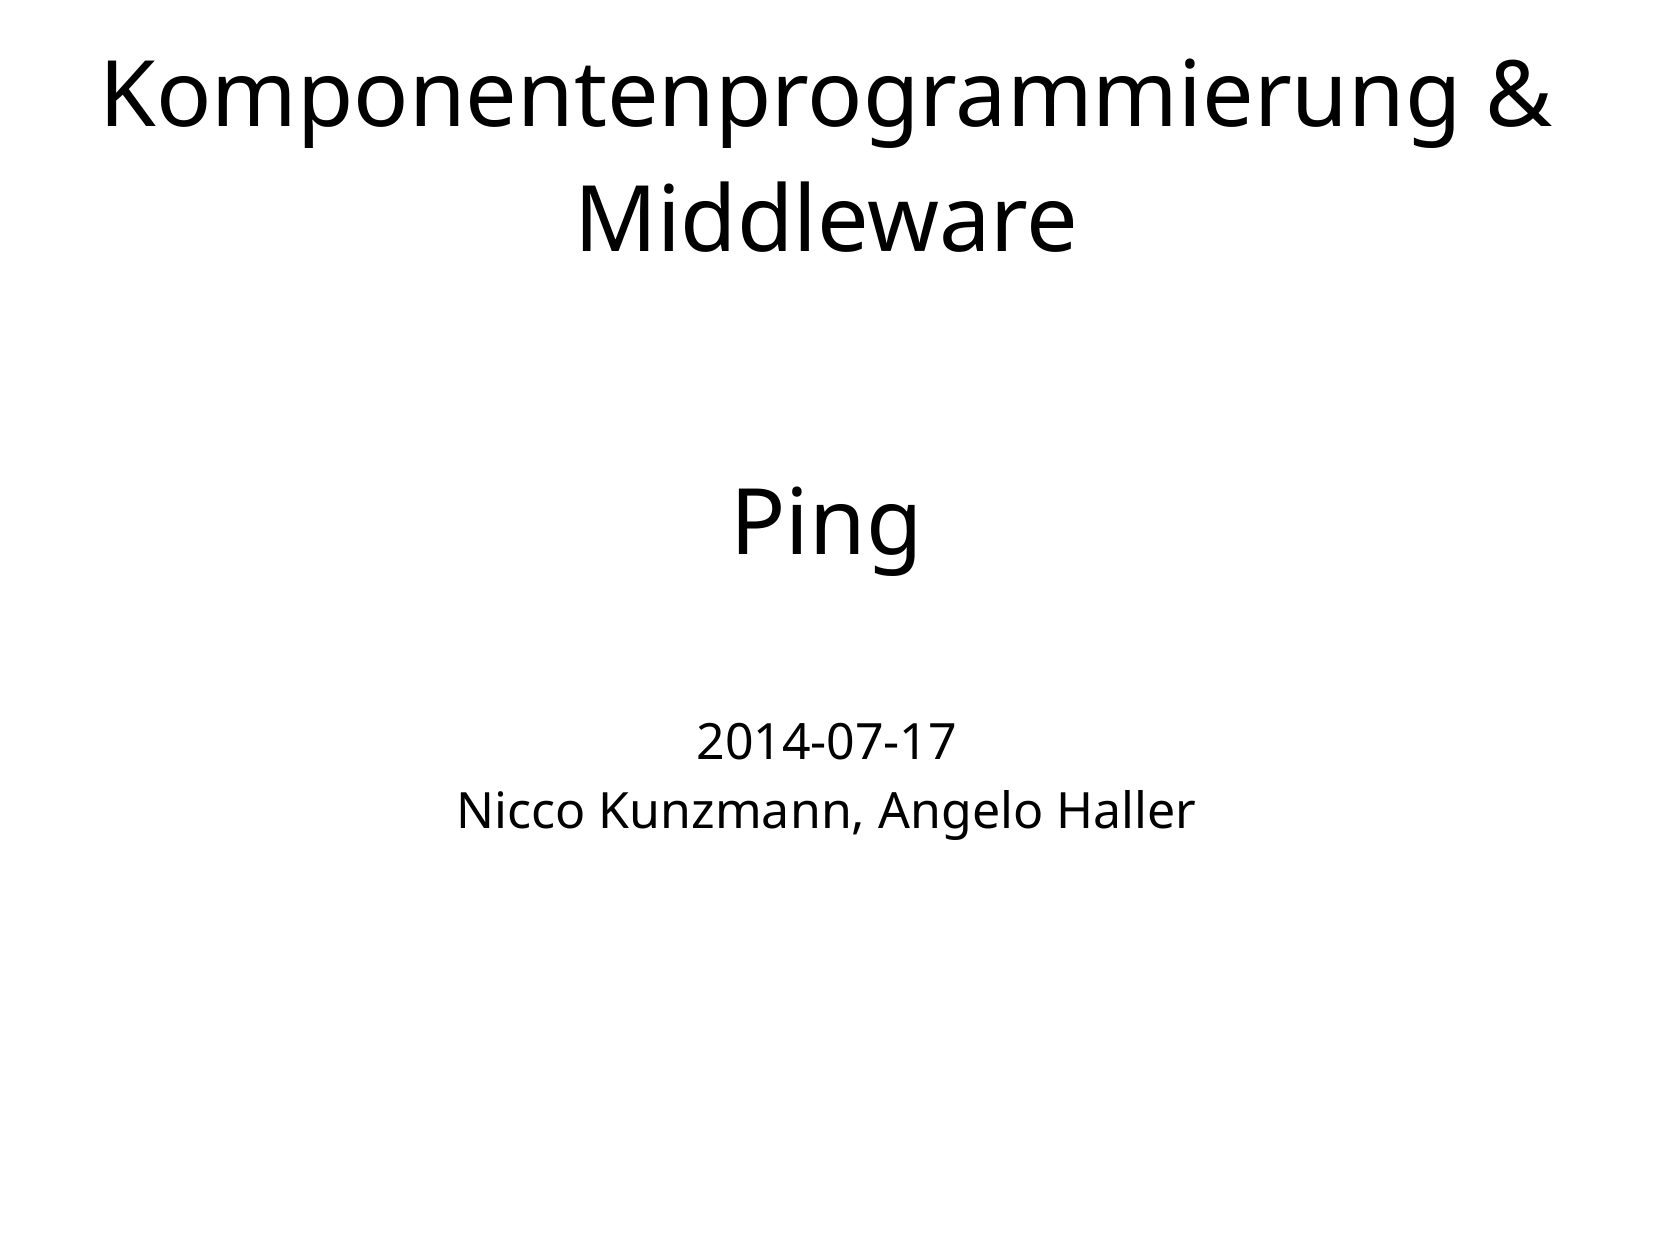

# Komponentenprogrammierung & Middleware
Ping
2014-07-17
Nicco Kunzmann, Angelo Haller